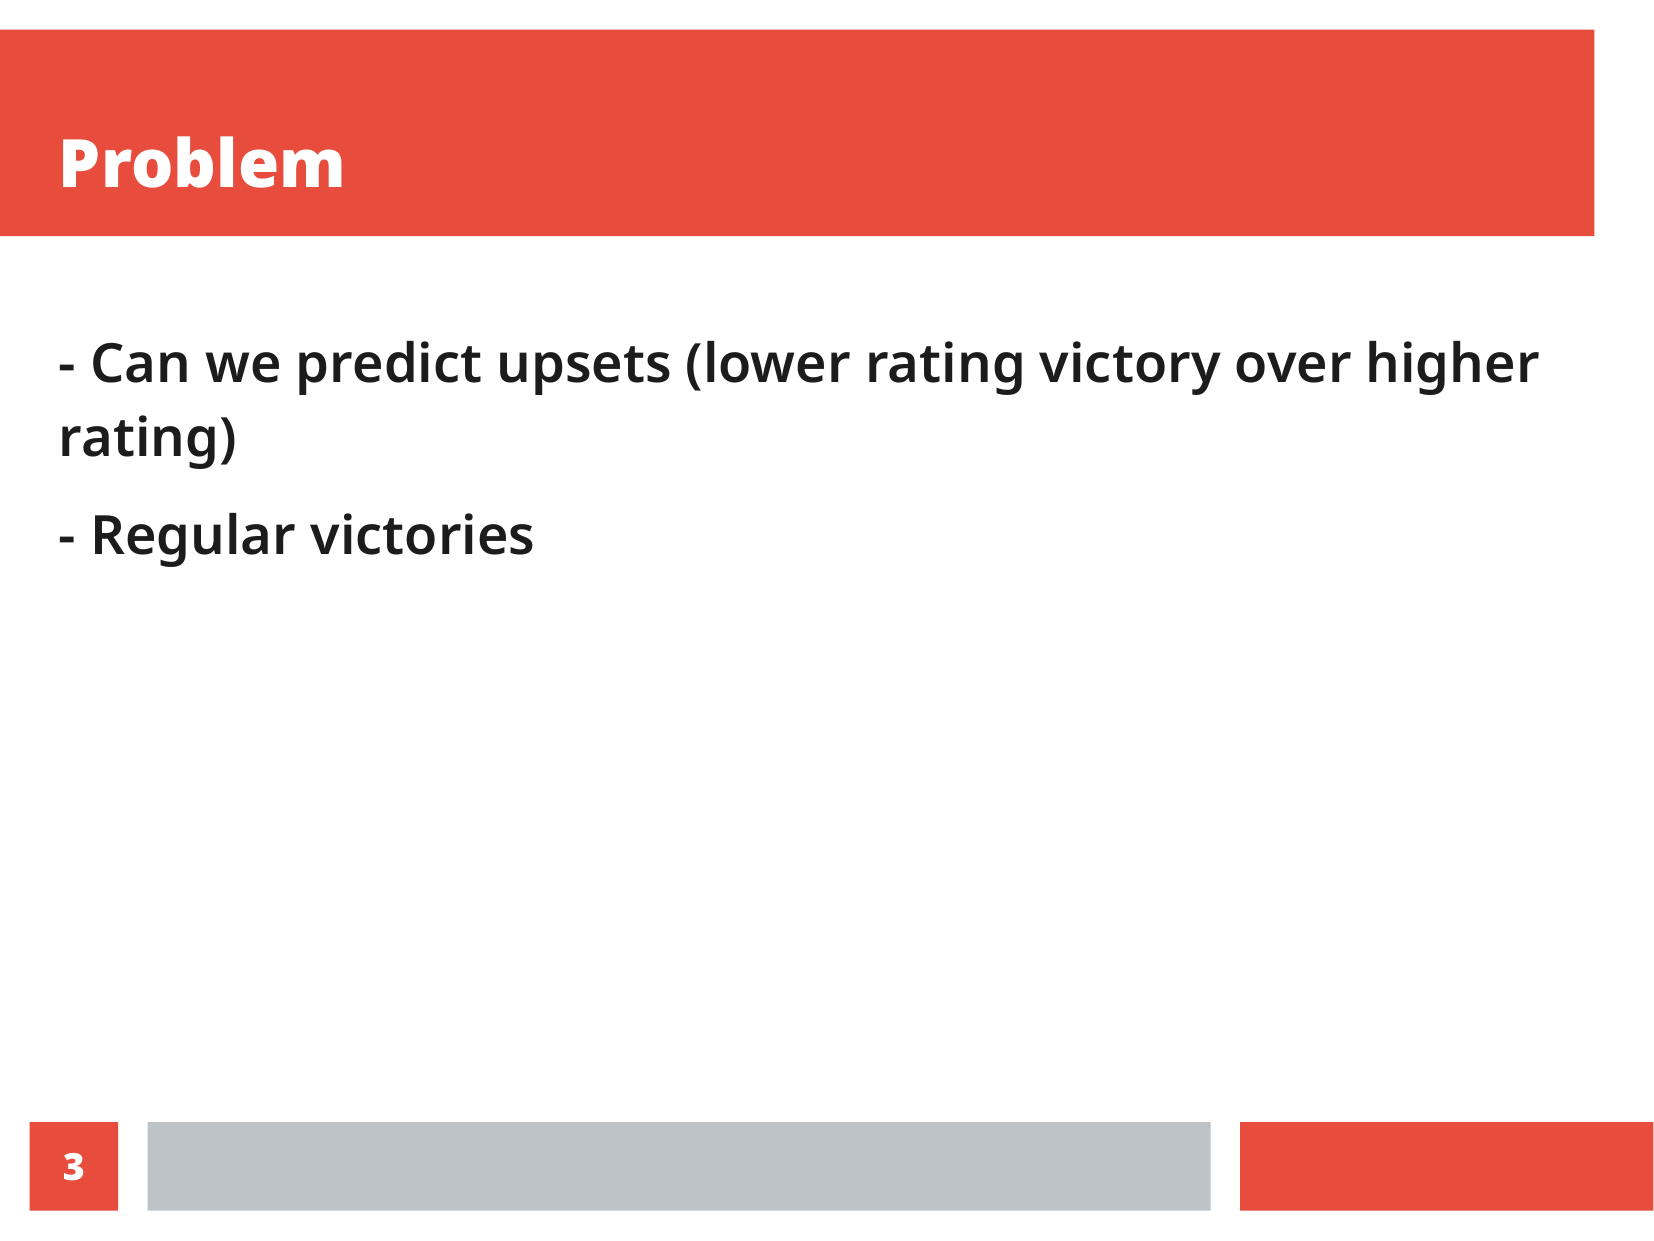

# Problem
- Can we predict upsets (lower rating victory over higher rating)
- Regular victories
3